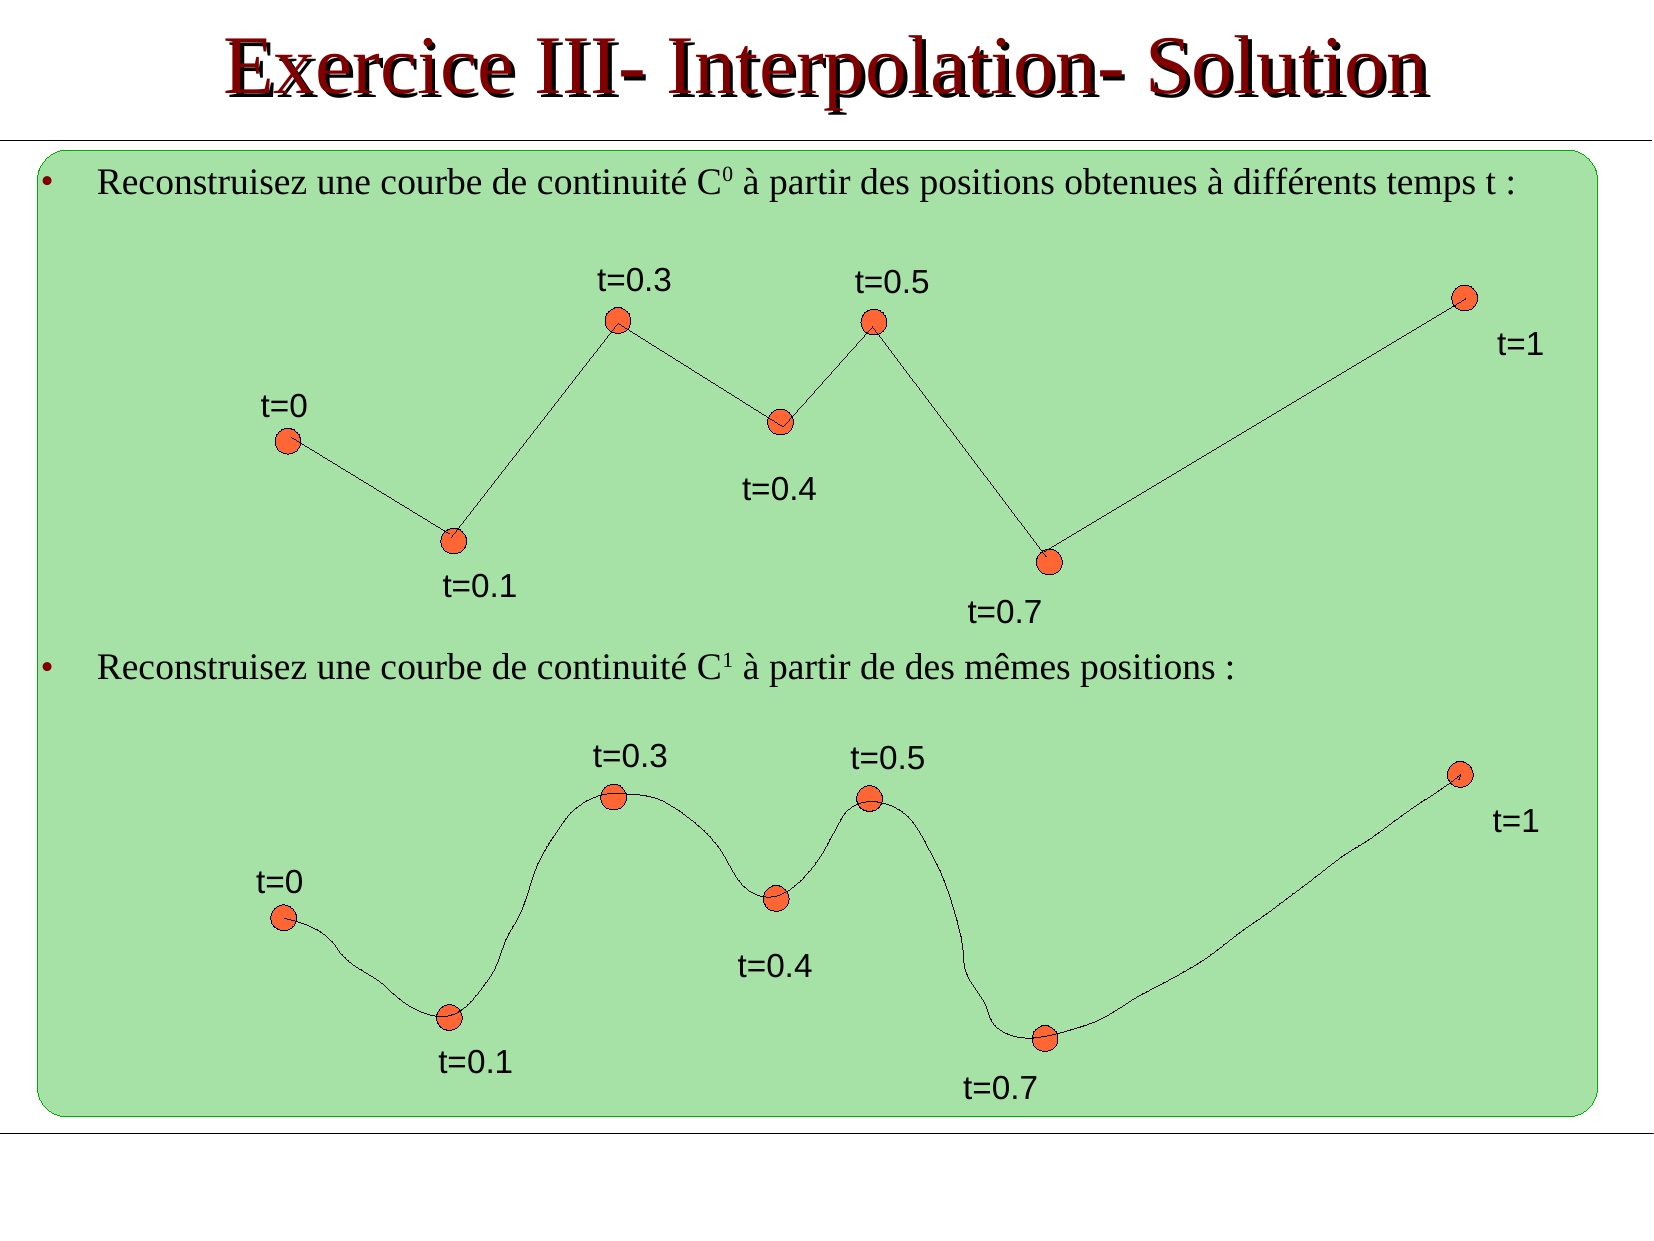

# Exercice III- Interpolation- Solution
Reconstruisez une courbe de continuité C0 à partir des positions obtenues à différents temps t :
Reconstruisez une courbe de continuité C1 à partir de des mêmes positions :
t=0.3
t=0.5
t=1
t=0
t=0.4
t=0.1
t=0.7
t=0.3
t=0.5
t=1
t=0
t=0.4
t=0.1
t=0.7